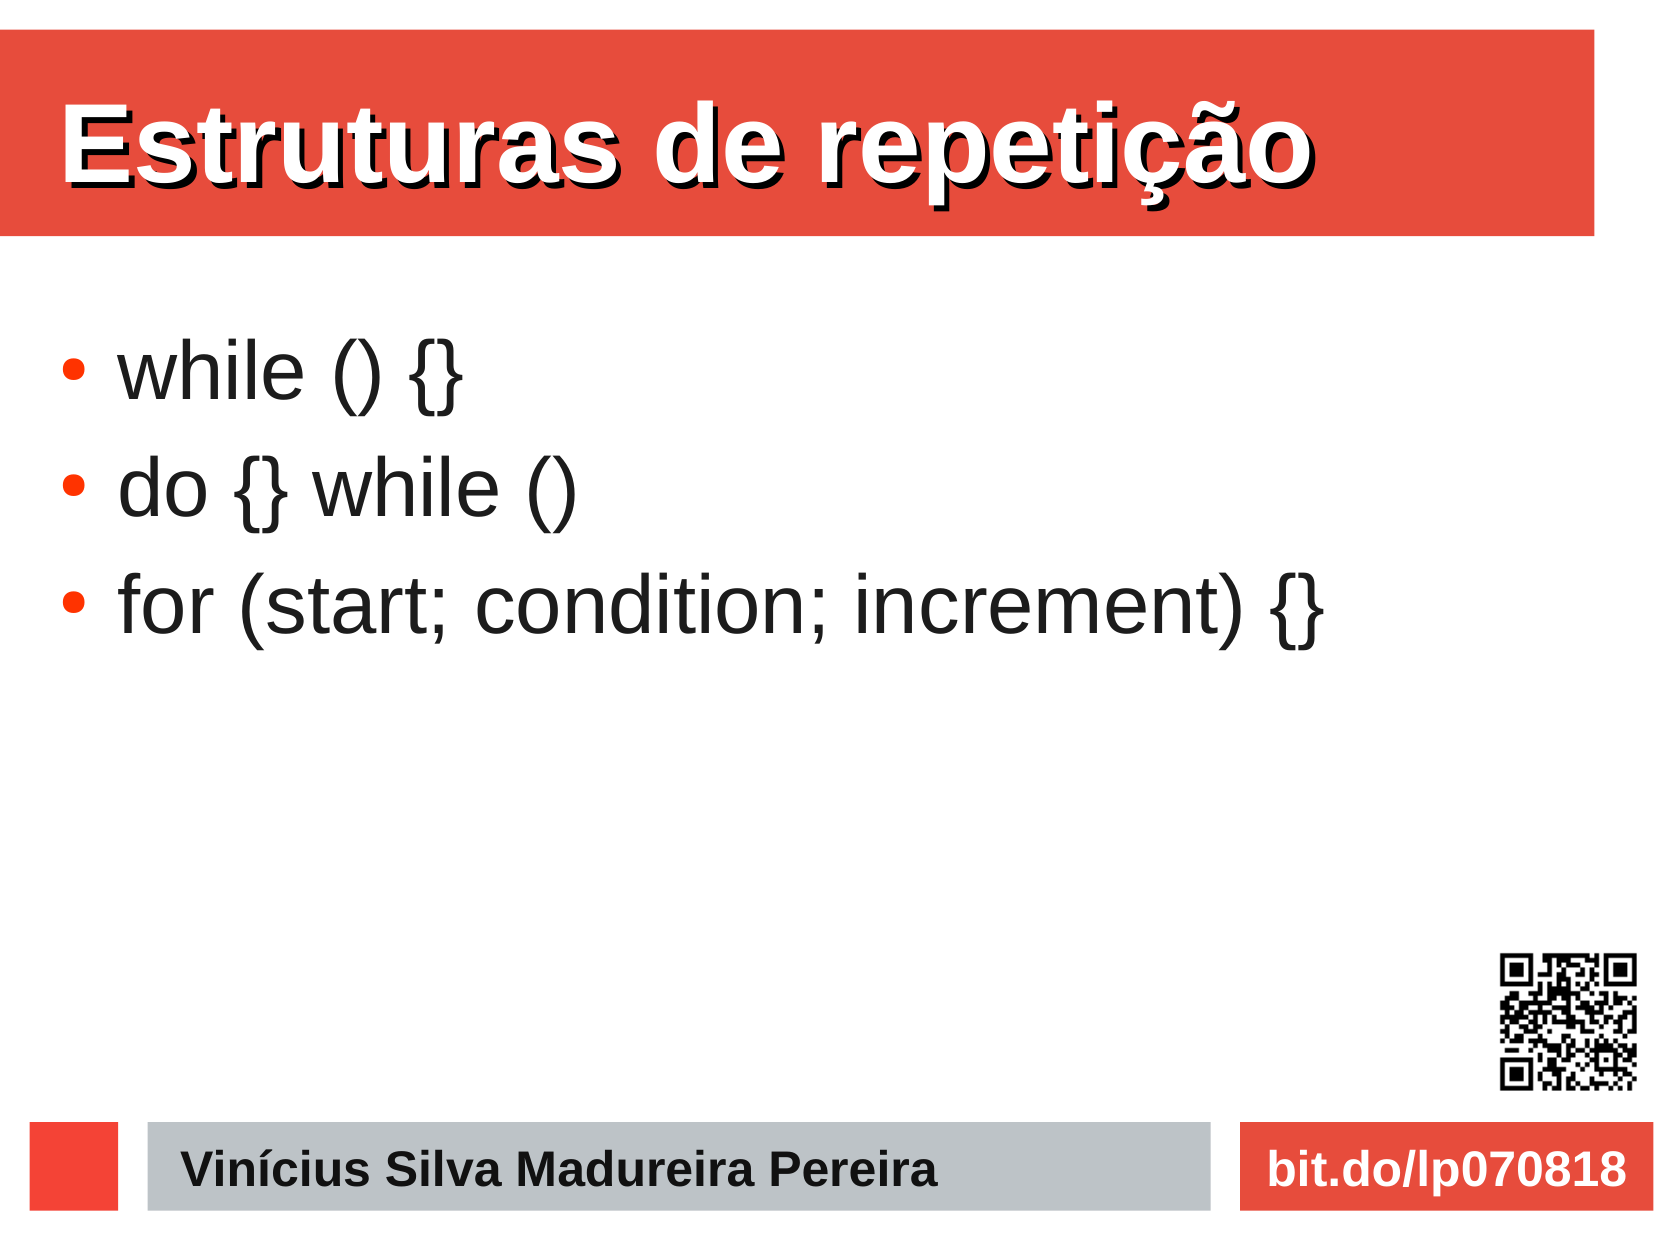

# Estruturas de repetição
 while () {}
 do {} while ()
 for (start; condition; increment) {}
Vinícius Silva Madureira Pereira
bit.do/lp070818